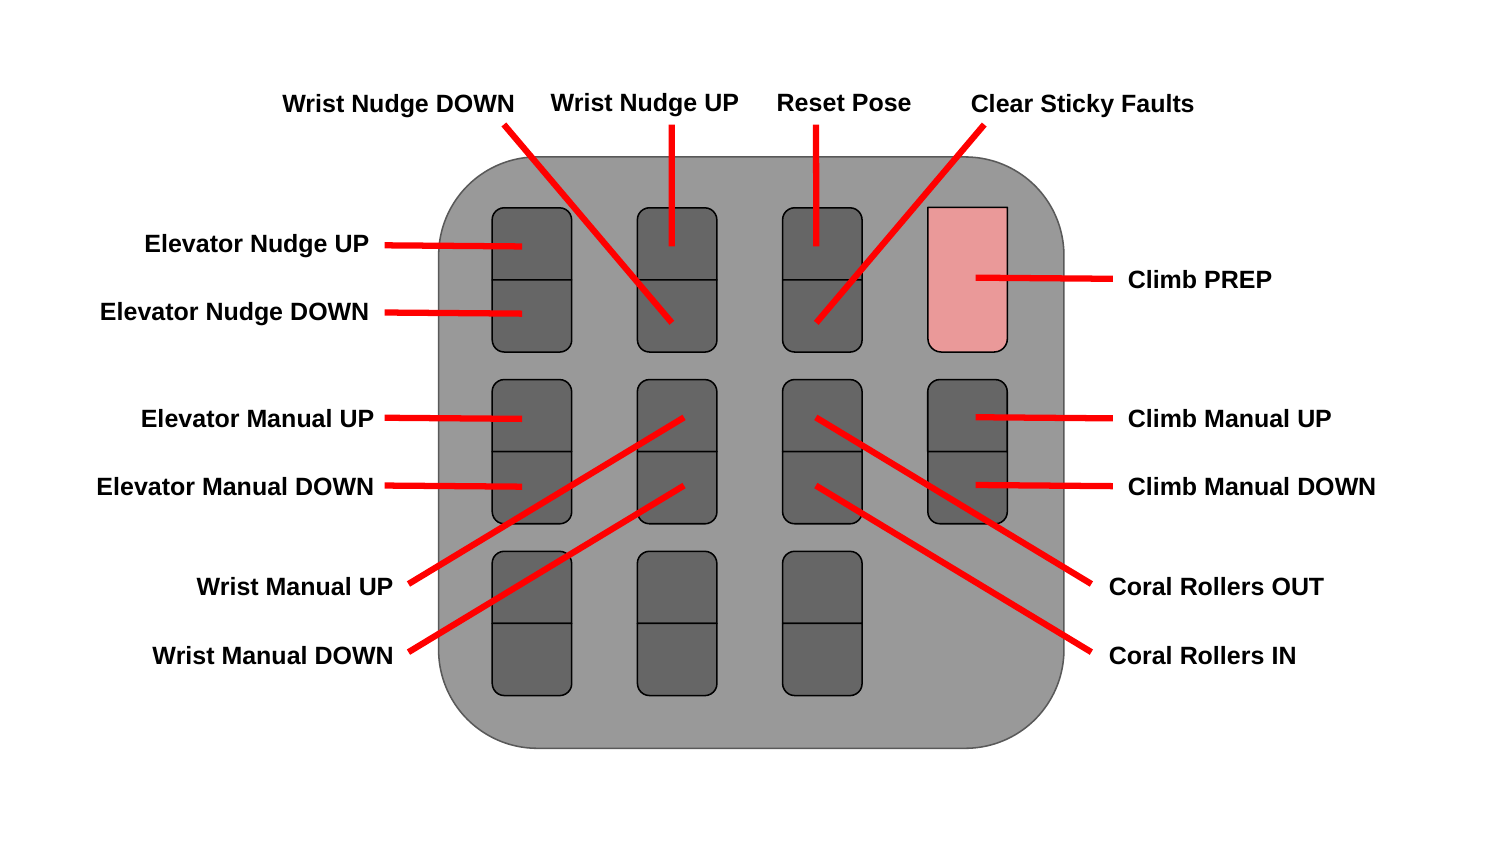

Wrist Nudge UP
Reset Pose
Wrist Nudge DOWN
Clear Sticky Faults
Elevator Nudge UP
Climb PREP
Elevator Nudge DOWN
Elevator Manual UP
Climb Manual UP
Elevator Manual DOWN
Climb Manual DOWN
Wrist Manual UP
Coral Rollers OUT
Wrist Manual DOWN
Coral Rollers IN